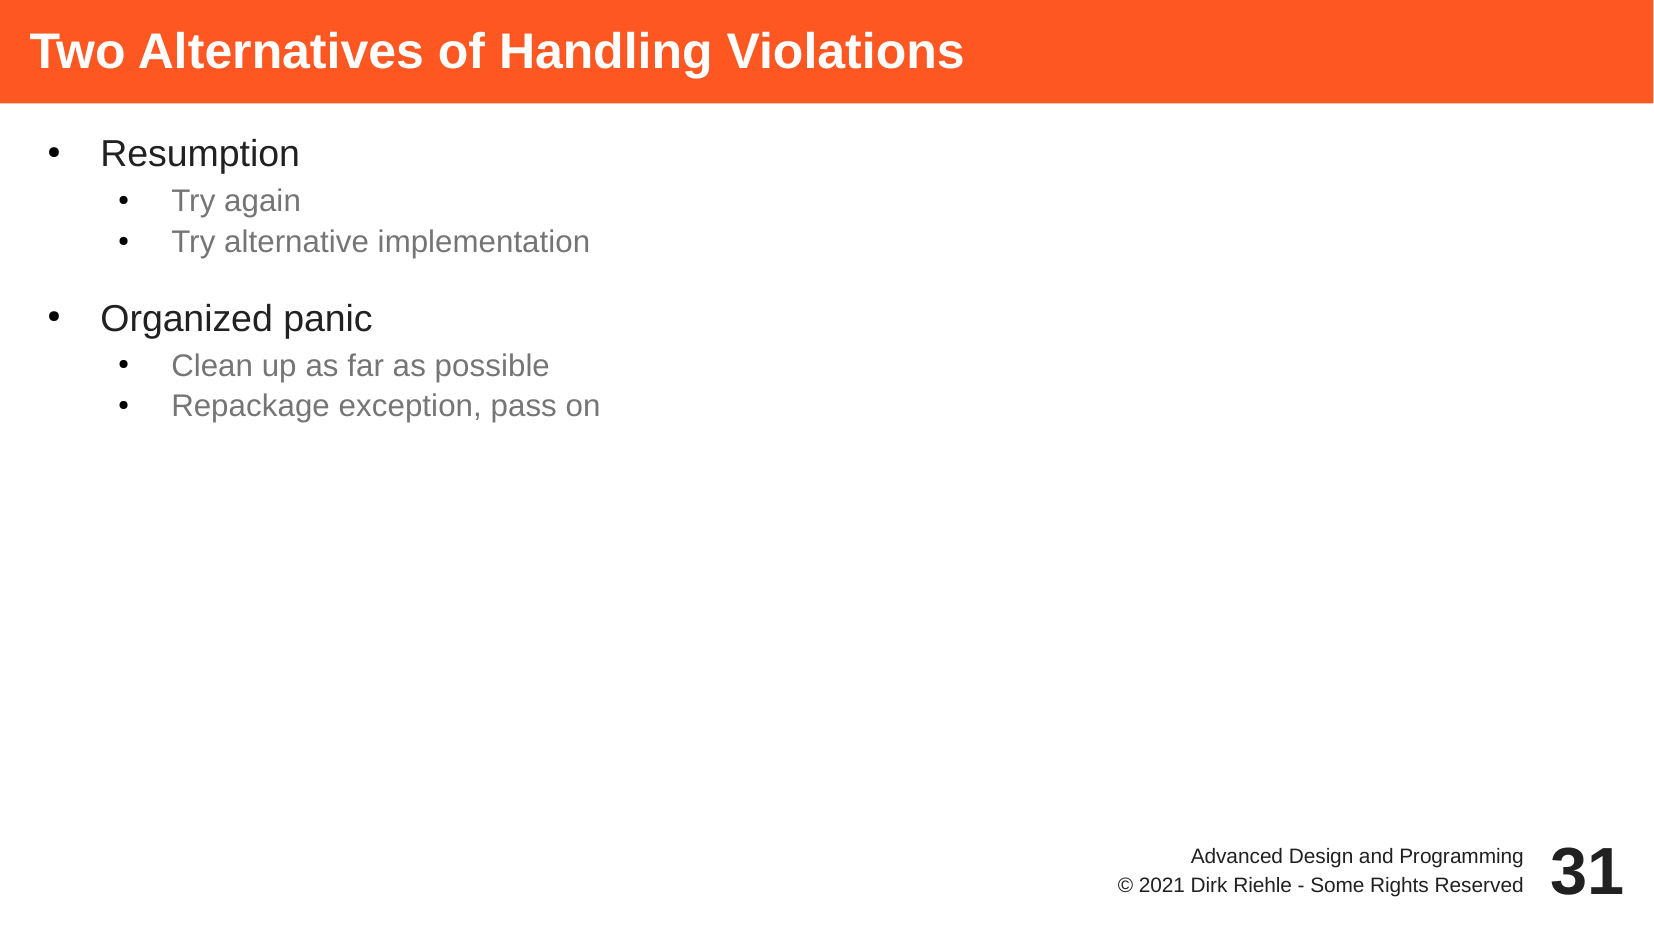

# Two Alternatives of Handling Violations
Resumption
Try again
Try alternative implementation
Organized panic
Clean up as far as possible
Repackage exception, pass on
Advanced Design and Programming
31
© 2021 Dirk Riehle - Some Rights Reserved